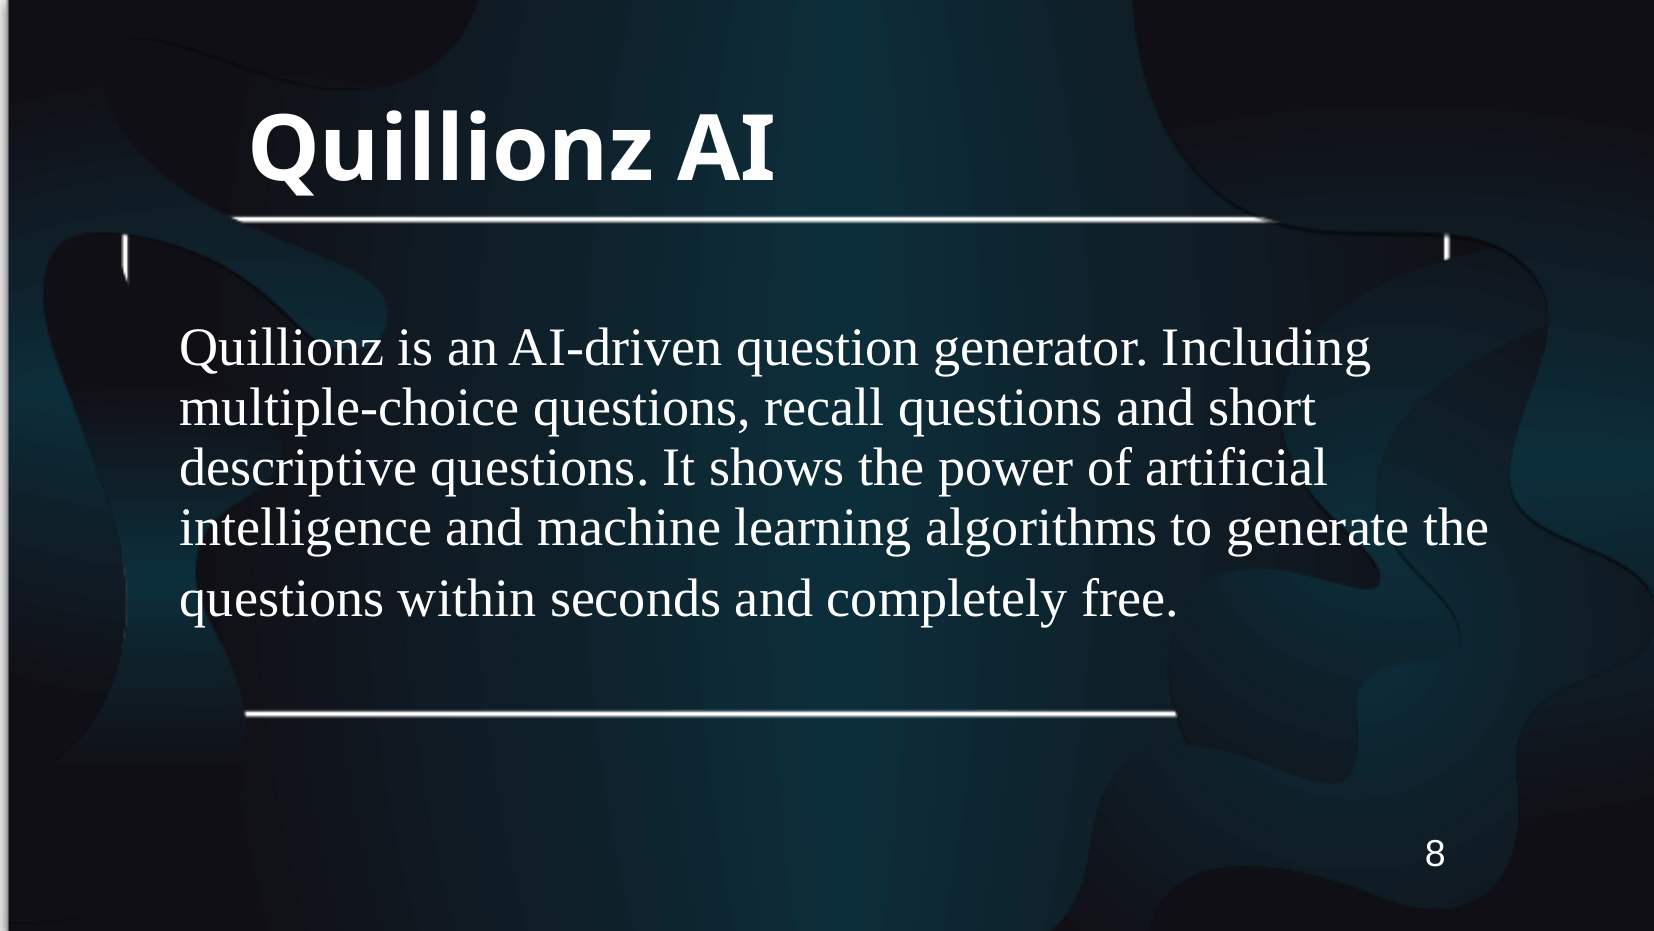

Quillionz AI
Quillionz is an AI-driven question generator. Including multiple-choice questions, recall questions and short descriptive questions. It shows the power of artificial intelligence and machine learning algorithms to generate the questions within seconds and completely free.
8
9